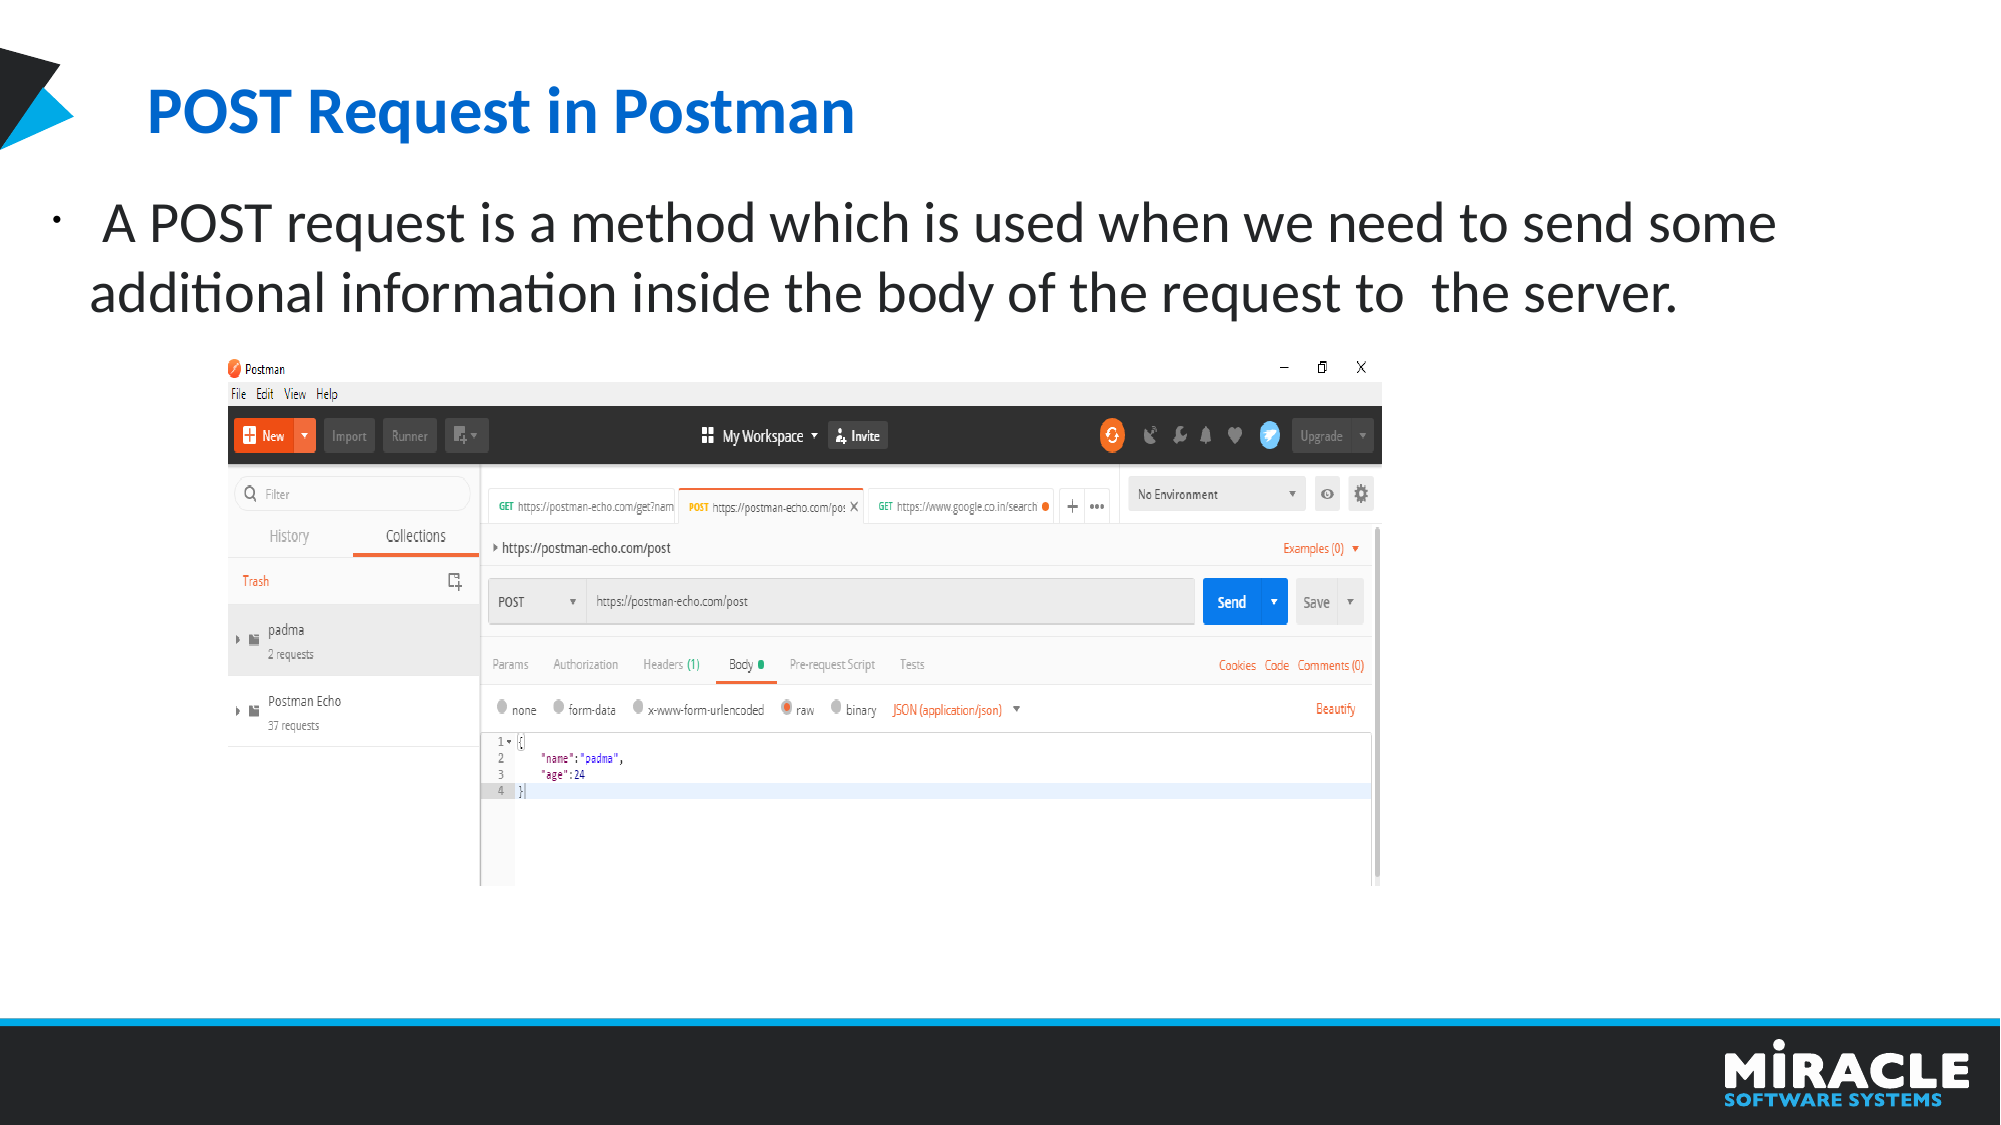

# POST Request in Postman
 A POST request is a method which is used when we need to send some additional information inside the body of the request to the server.